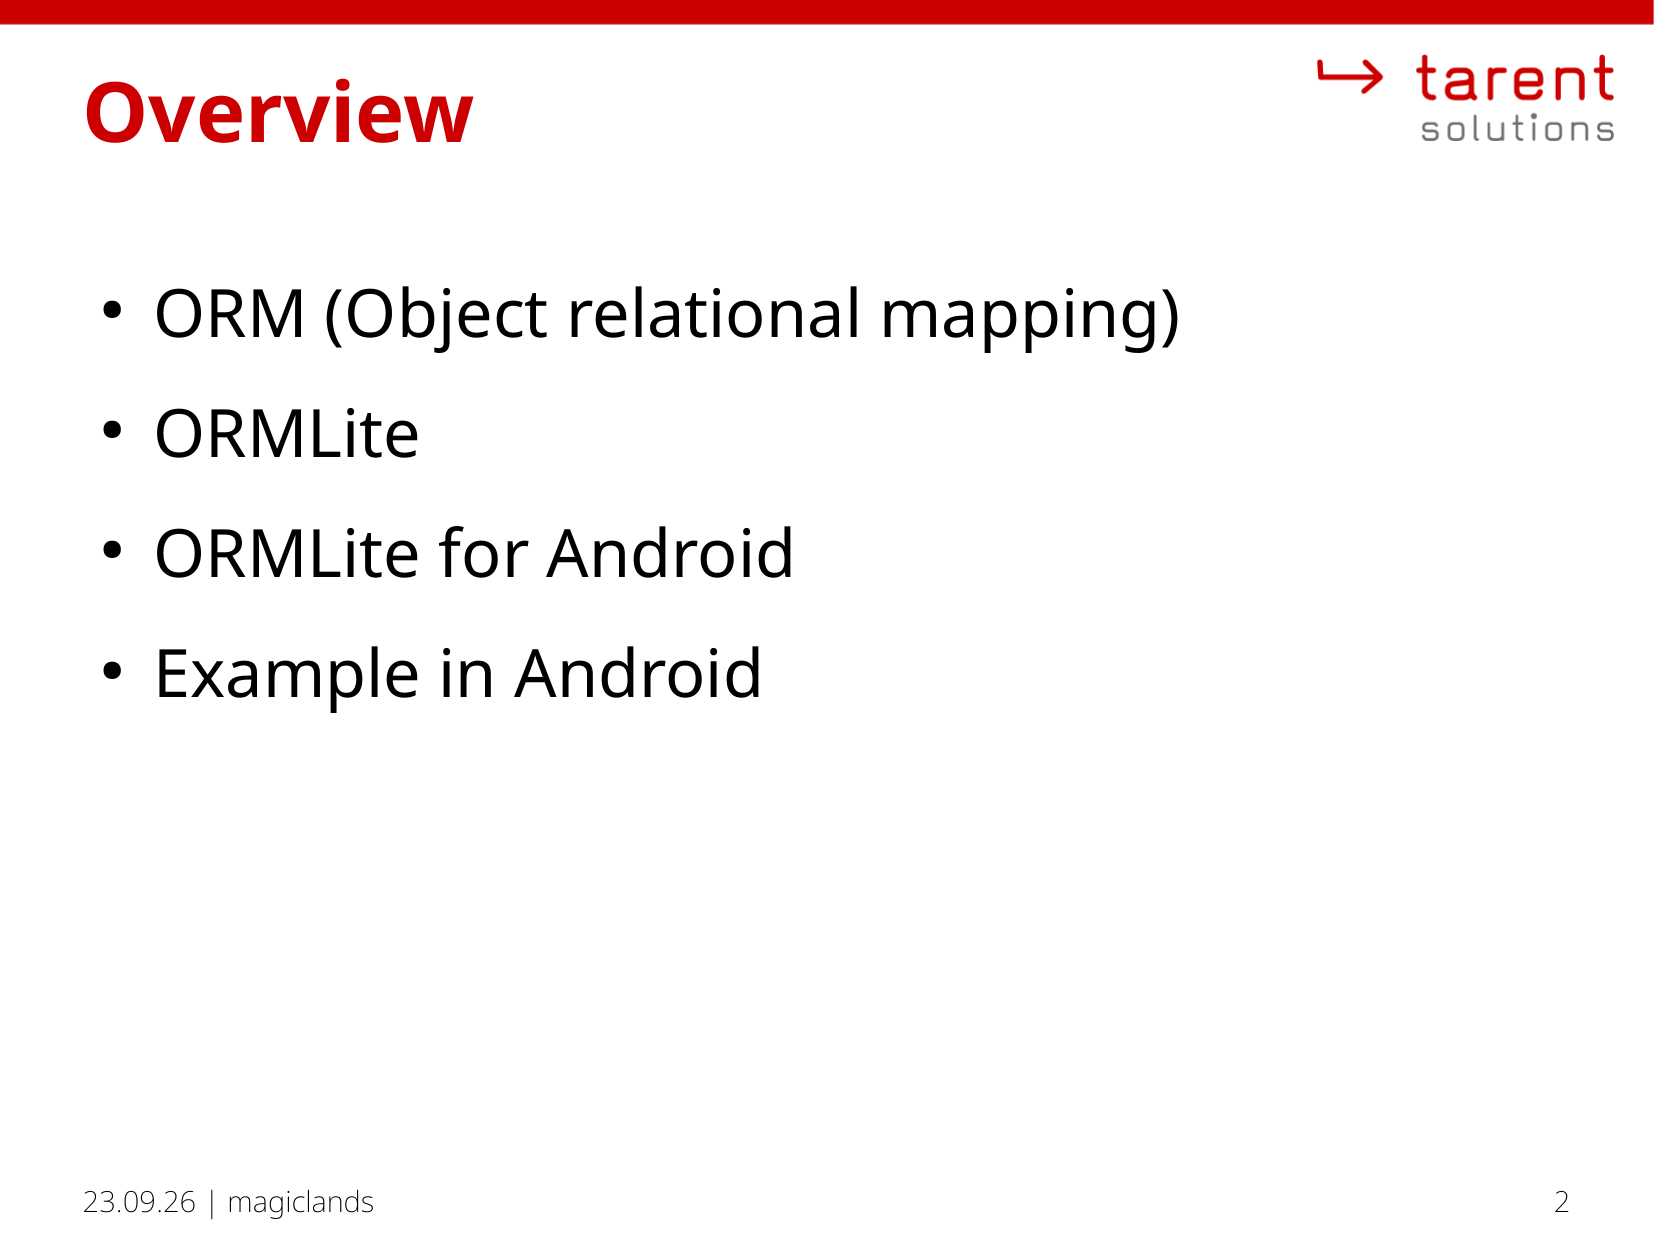

# Overview
ORM (Object relational mapping)
ORMLite
ORMLite for Android
Example in Android
2